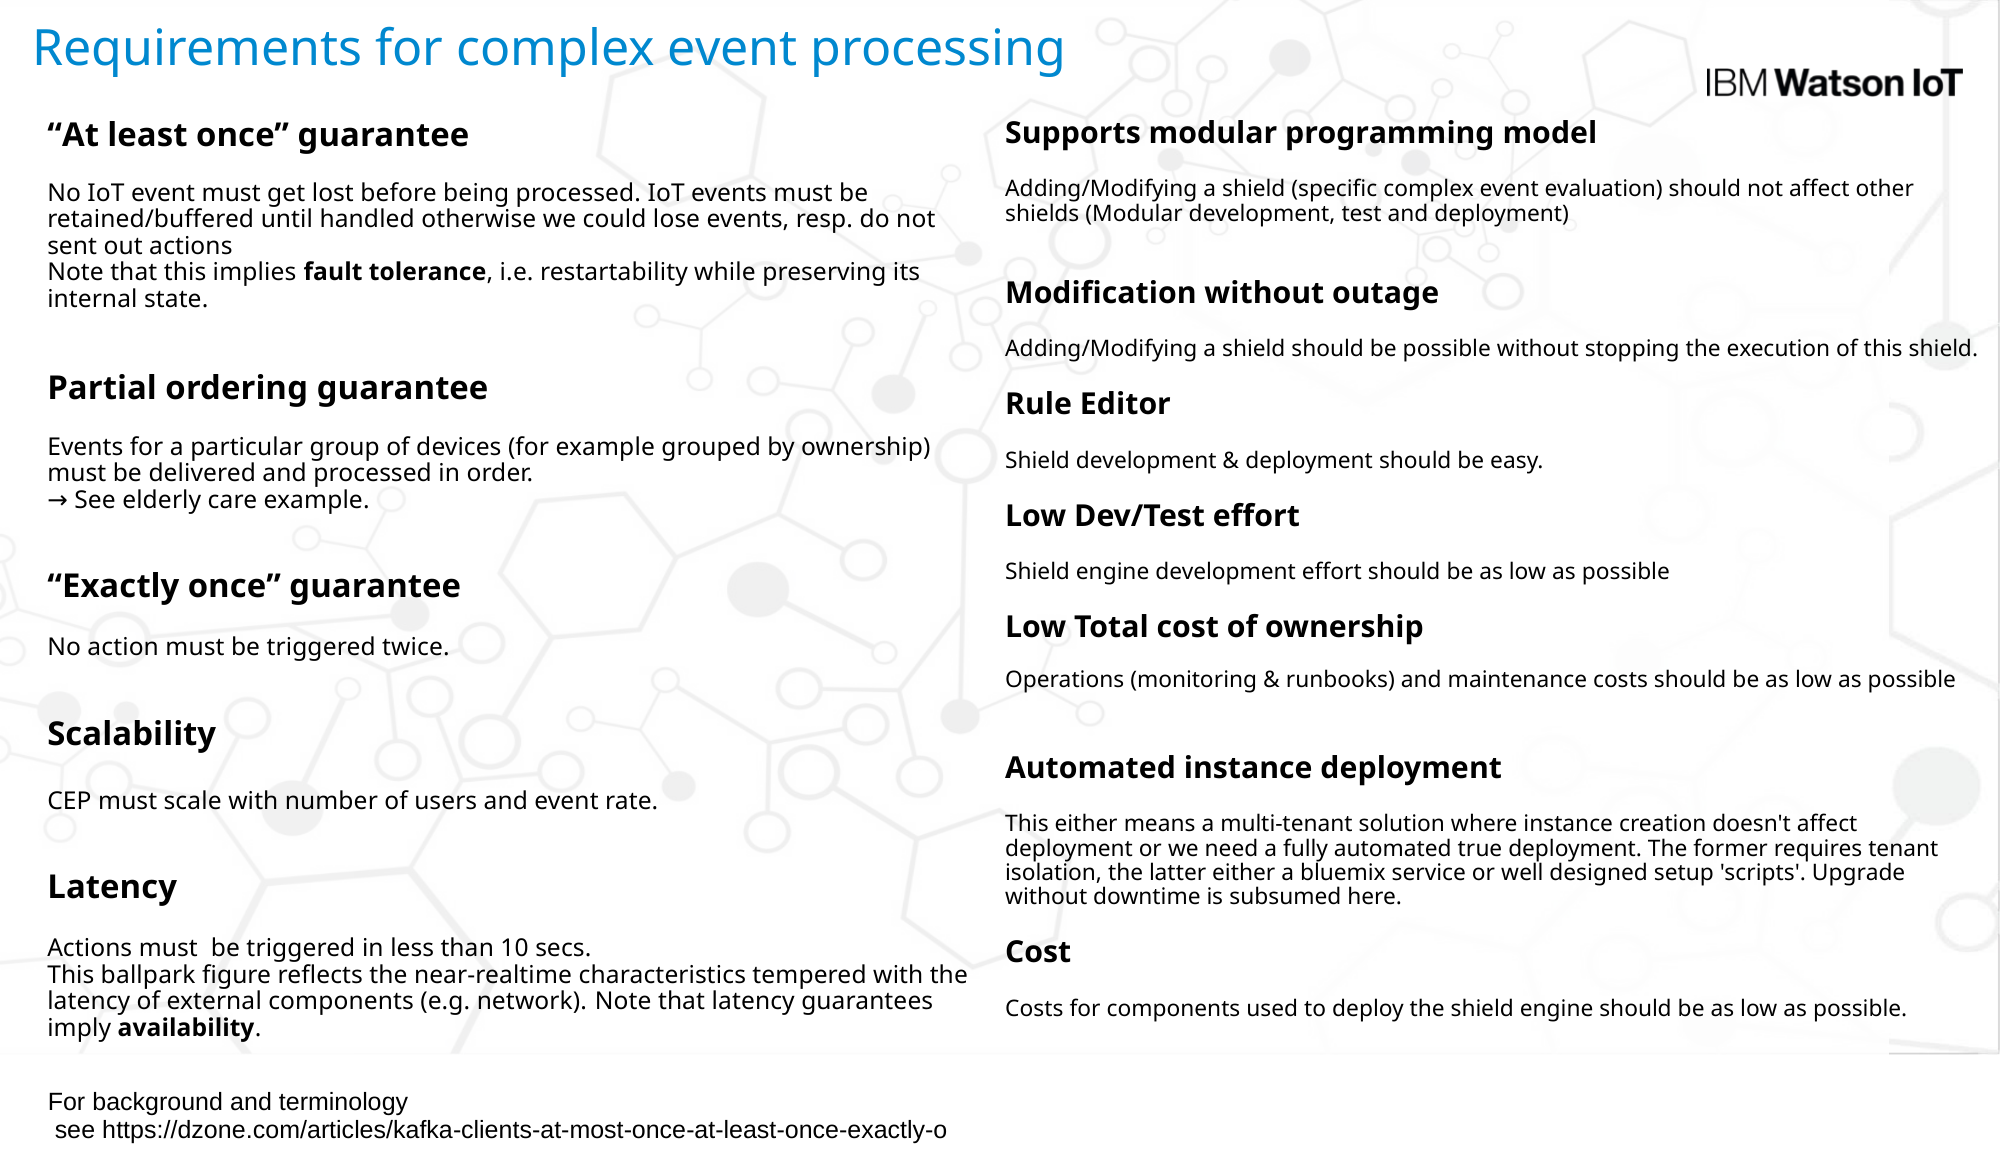

# Requirements for complex event processing
Supports modular programming model
Adding/Modifying a shield (specific complex event evaluation) should not affect other shields (Modular development, test and deployment)
Modification without outage
Adding/Modifying a shield should be possible without stopping the execution of this shield.
Rule Editor
Shield development & deployment should be easy.
Low Dev/Test effort
Shield engine development effort should be as low as possible
Low Total cost of ownership
Operations (monitoring & runbooks) and maintenance costs should be as low as possible
Automated instance deployment
This either means a multi-tenant solution where instance creation doesn't affect deployment or we need a fully automated true deployment. The former requires tenant isolation, the latter either a bluemix service or well designed setup 'scripts'. Upgrade without downtime is subsumed here.
Cost
Costs for components used to deploy the shield engine should be as low as possible.
“At least once” guarantee
No IoT event must get lost before being processed. IoT events must be retained/buffered until handled otherwise we could lose events, resp. do not sent out actions
Note that this implies fault tolerance, i.e. restartability while preserving its internal state.
Partial ordering guarantee
Events for a particular group of devices (for example grouped by ownership) must be delivered and processed in order.
→ See elderly care example.
“Exactly once” guarantee
No action must be triggered twice.
Scalability 
CEP must scale with number of users and event rate.
Latency
Actions must be triggered in less than 10 secs.
This ballpark figure reflects the near-realtime characteristics tempered with the latency of external components (e.g. network). Note that latency guarantees imply availability.
For background and terminology
 see https://dzone.com/articles/kafka-clients-at-most-once-at-least-once-exactly-o